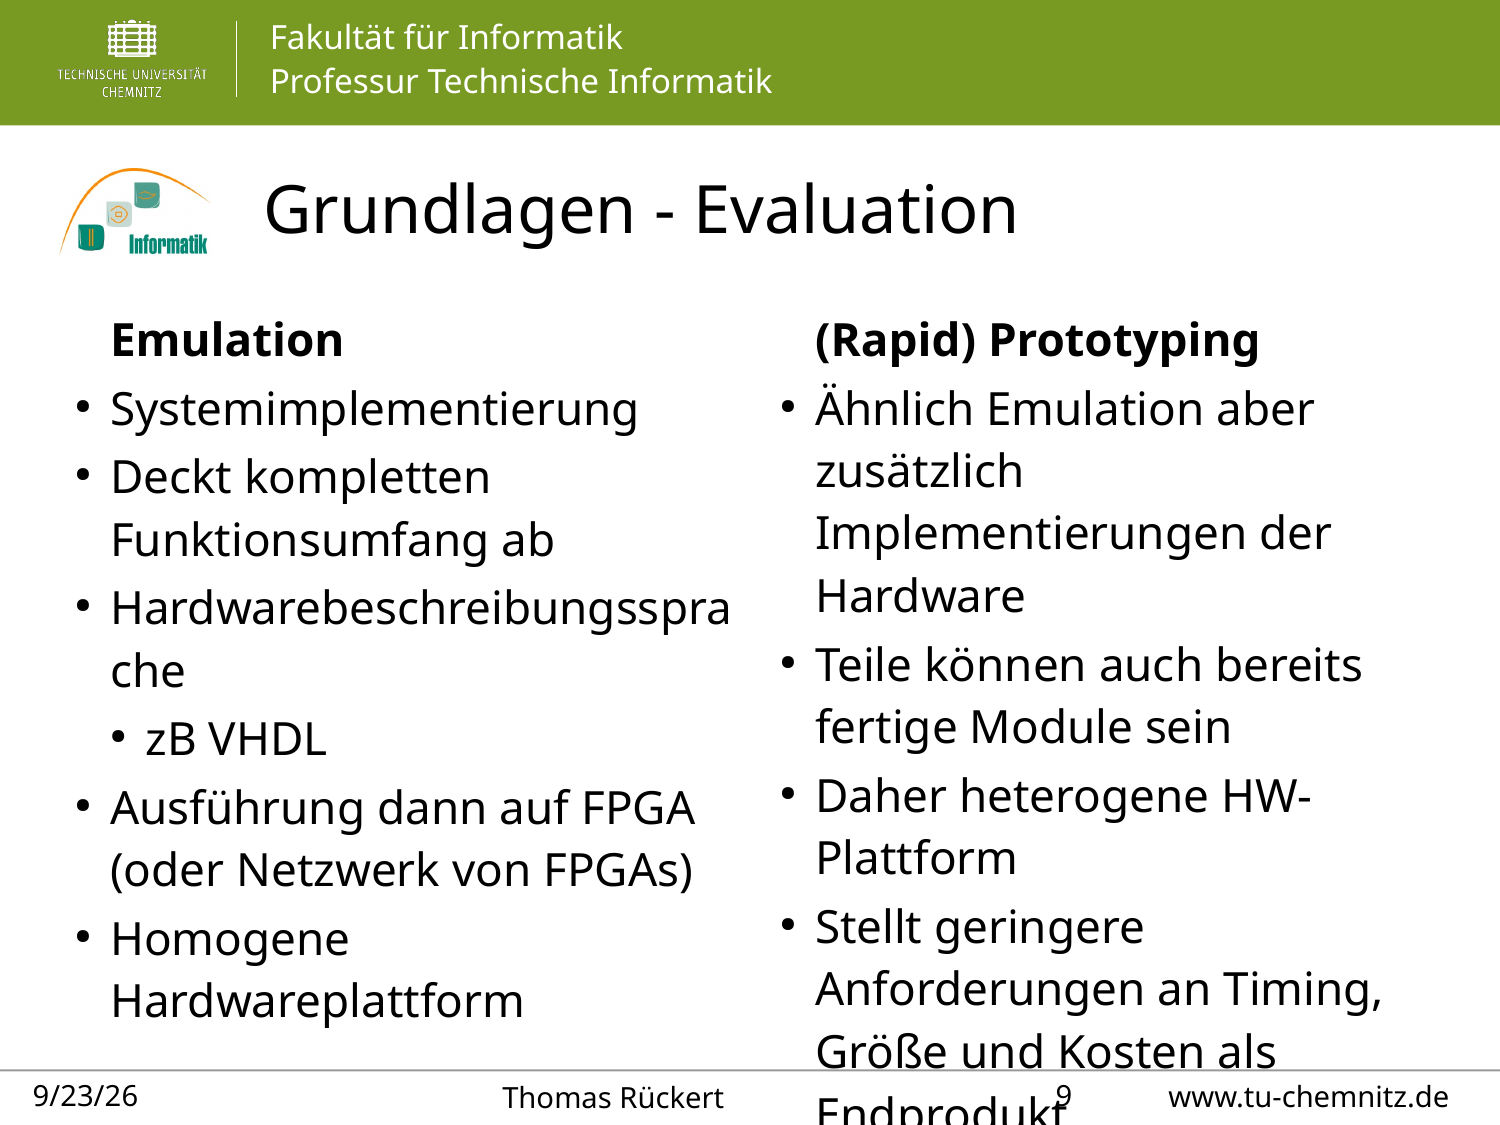

# Grundlagen - Evaluation
Emulation
Systemimplementierung
Deckt kompletten Funktionsumfang ab
Hardwarebeschreibungssprache
zB VHDL
Ausführung dann auf FPGA (oder Netzwerk von FPGAs)
Homogene Hardwareplattform
(Rapid) Prototyping
Ähnlich Emulation aber zusätzlich Implementierungen der Hardware
Teile können auch bereits fertige Module sein
Daher heterogene HW-Plattform
Stellt geringere Anforderungen an Timing, Größe und Kosten als Endprodukt
Thomas Rückert